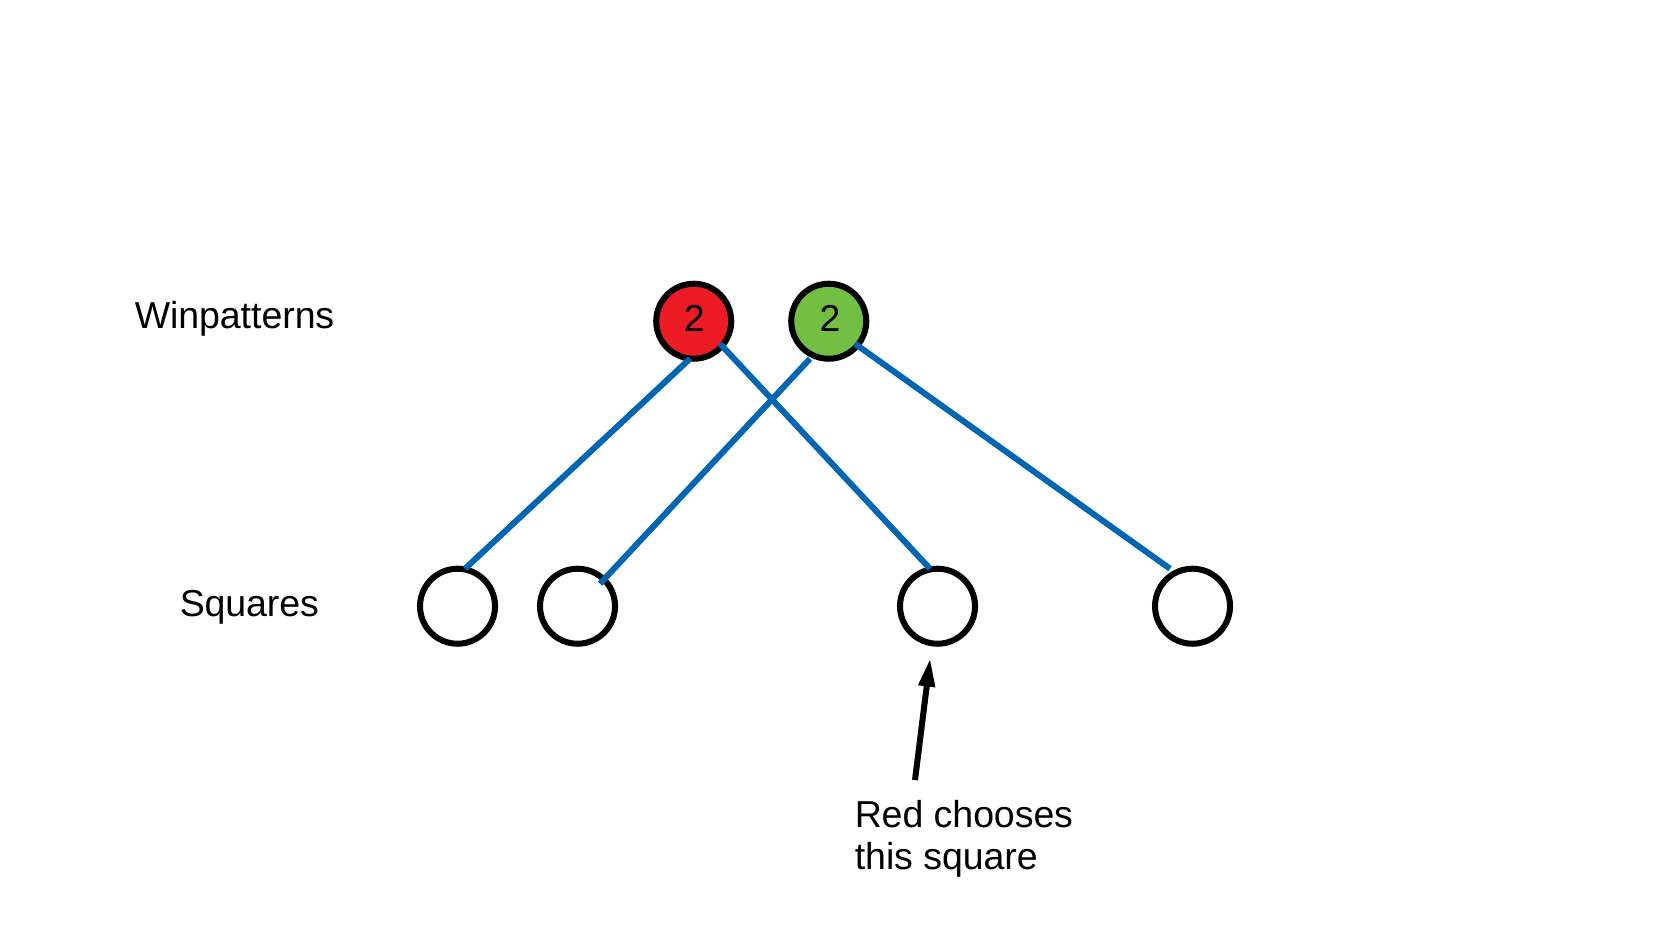

Winpatterns
2
2
Squares
Red chooses this square